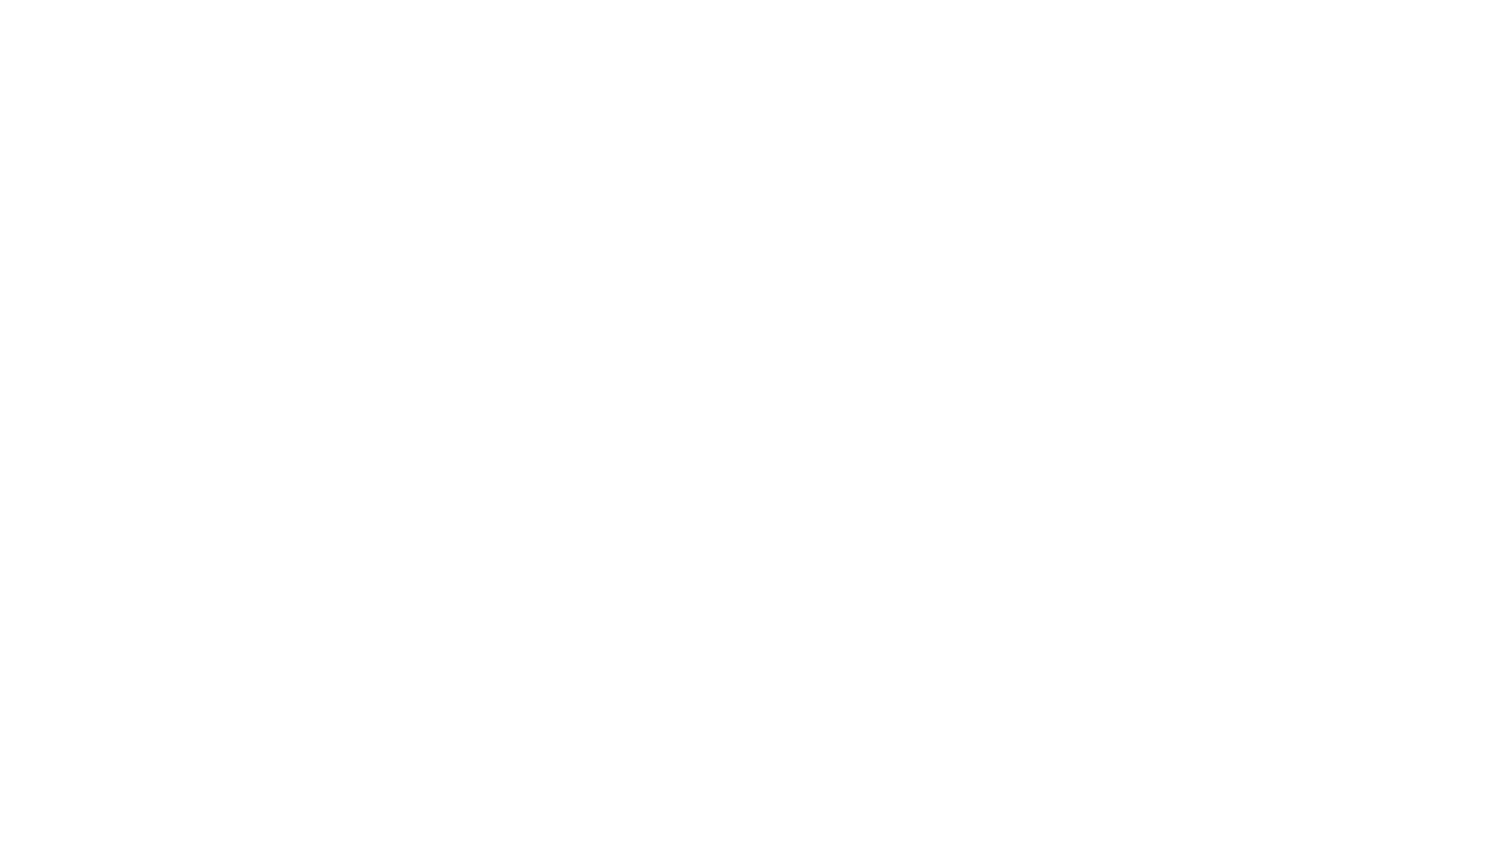

Unidad 1
MACHINE LEARNING
Y SUS APLICACIONES